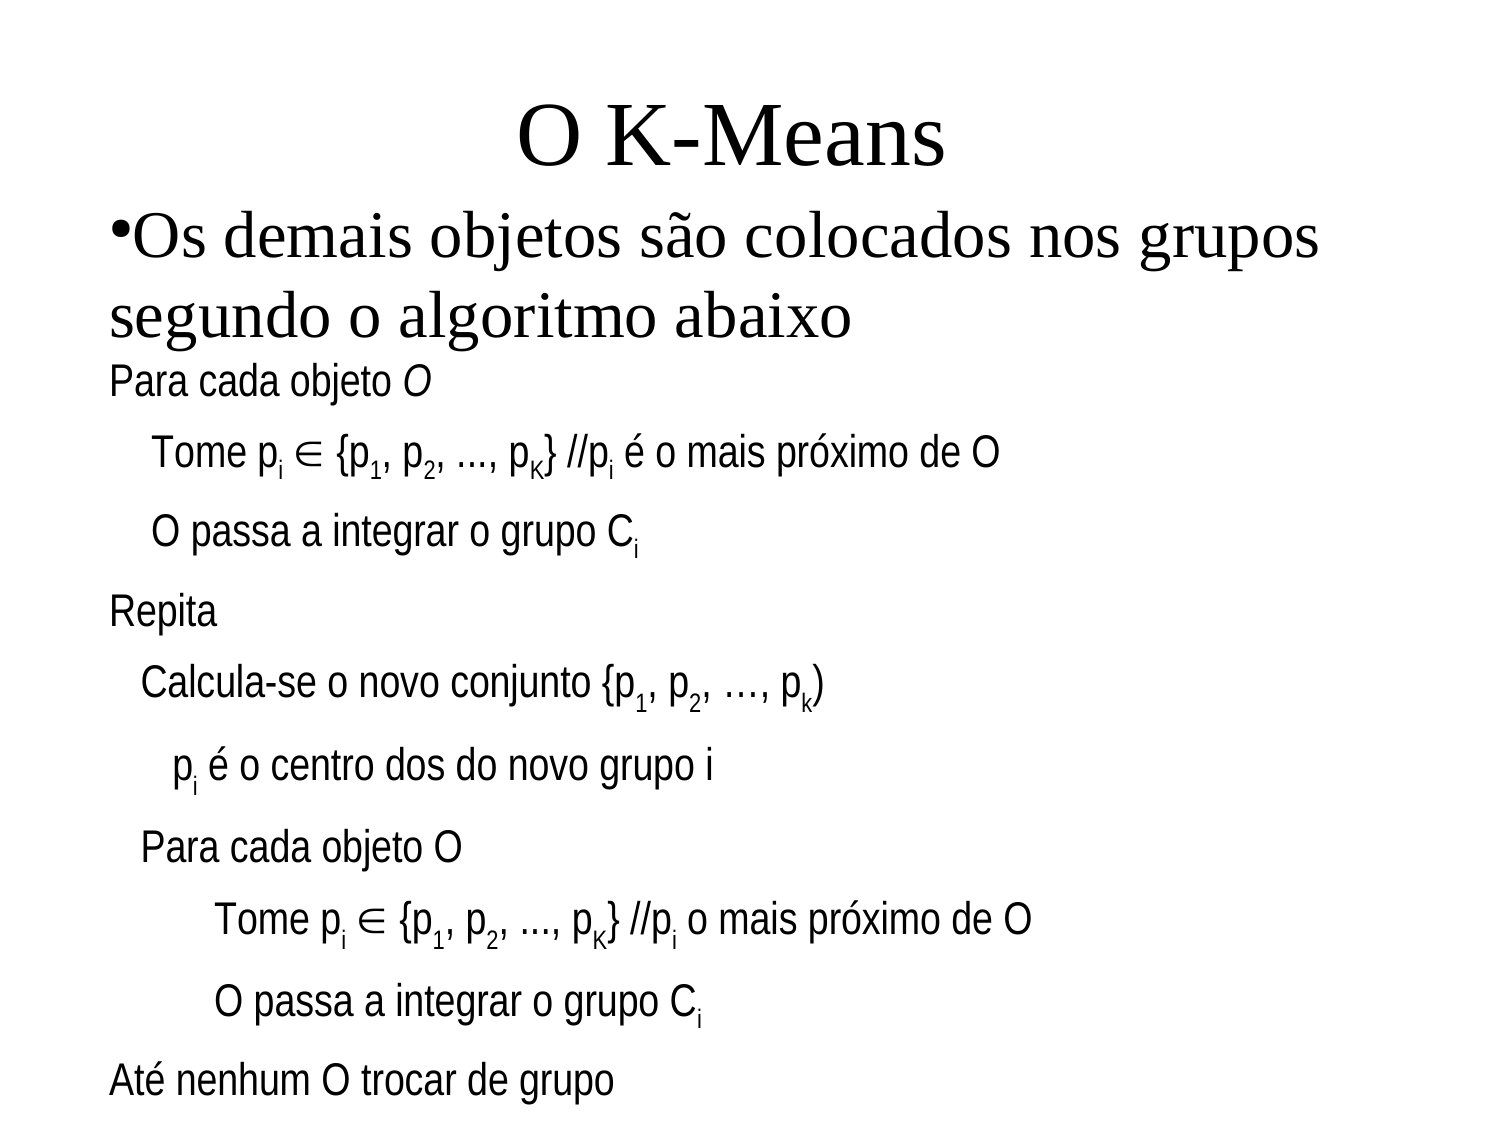

# O K-Means
Os demais objetos são colocados nos grupos segundo o algoritmo abaixo
Para cada objeto O
 Tome pi  {p1, p2, ..., pK} //pi é o mais próximo de O
 O passa a integrar o grupo Ci
Repita
 Calcula-se o novo conjunto {p1, p2, …, pk)
 pi é o centro dos do novo grupo i
 Para cada objeto O
 Tome pi  {p1, p2, ..., pK} //pi o mais próximo de O
 O passa a integrar o grupo Ci
Até nenhum O trocar de grupo